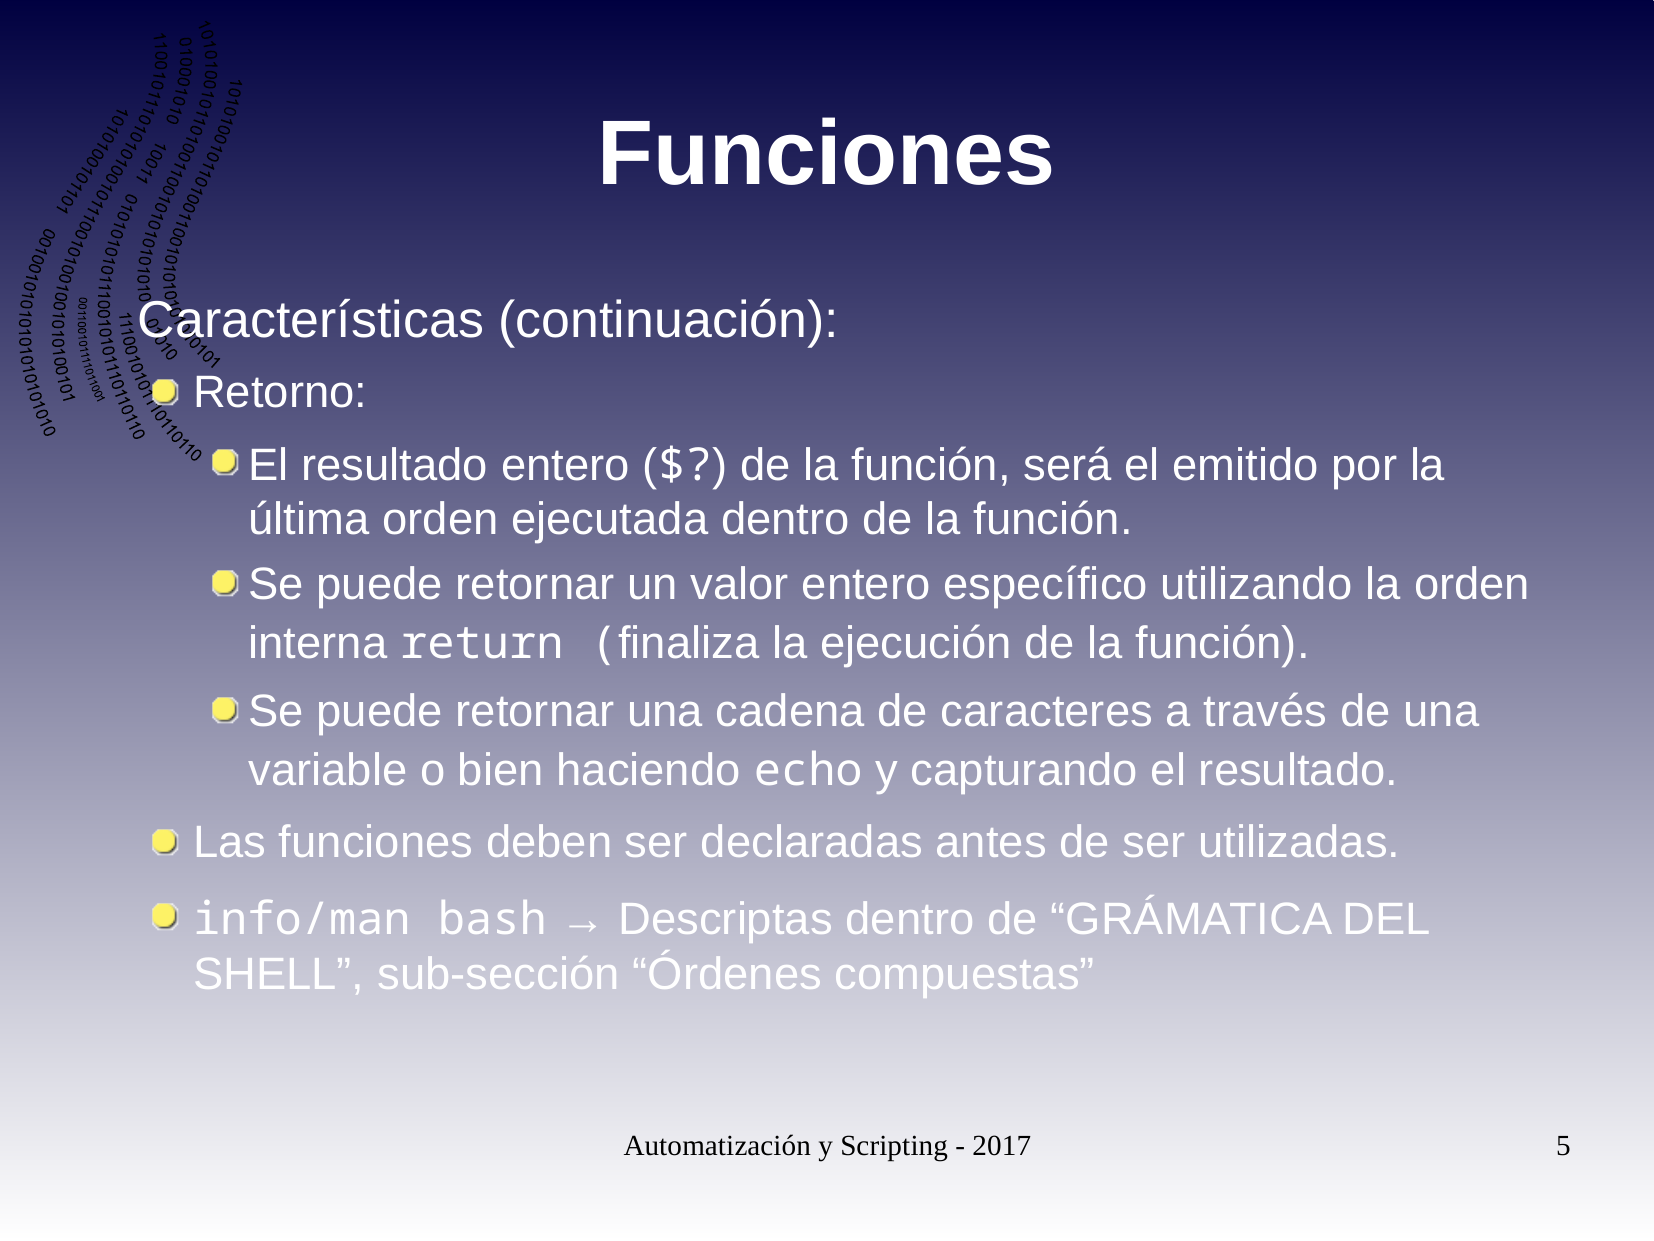

# Funciones
Características (continuación):
Retorno:
El resultado entero ($?) de la función, será el emitido por la última orden ejecutada dentro de la función.
Se puede retornar un valor entero específico utilizando la orden interna return (finaliza la ejecución de la función).
Se puede retornar una cadena de caracteres a través de una variable o bien haciendo echo y capturando el resultado.
Las funciones deben ser declaradas antes de ser utilizadas.
info/man bash → Descriptas dentro de “GRÁMATICA DEL SHELL”, sub-sección “Órdenes compuestas”
Automatización y Scripting - 2017
5